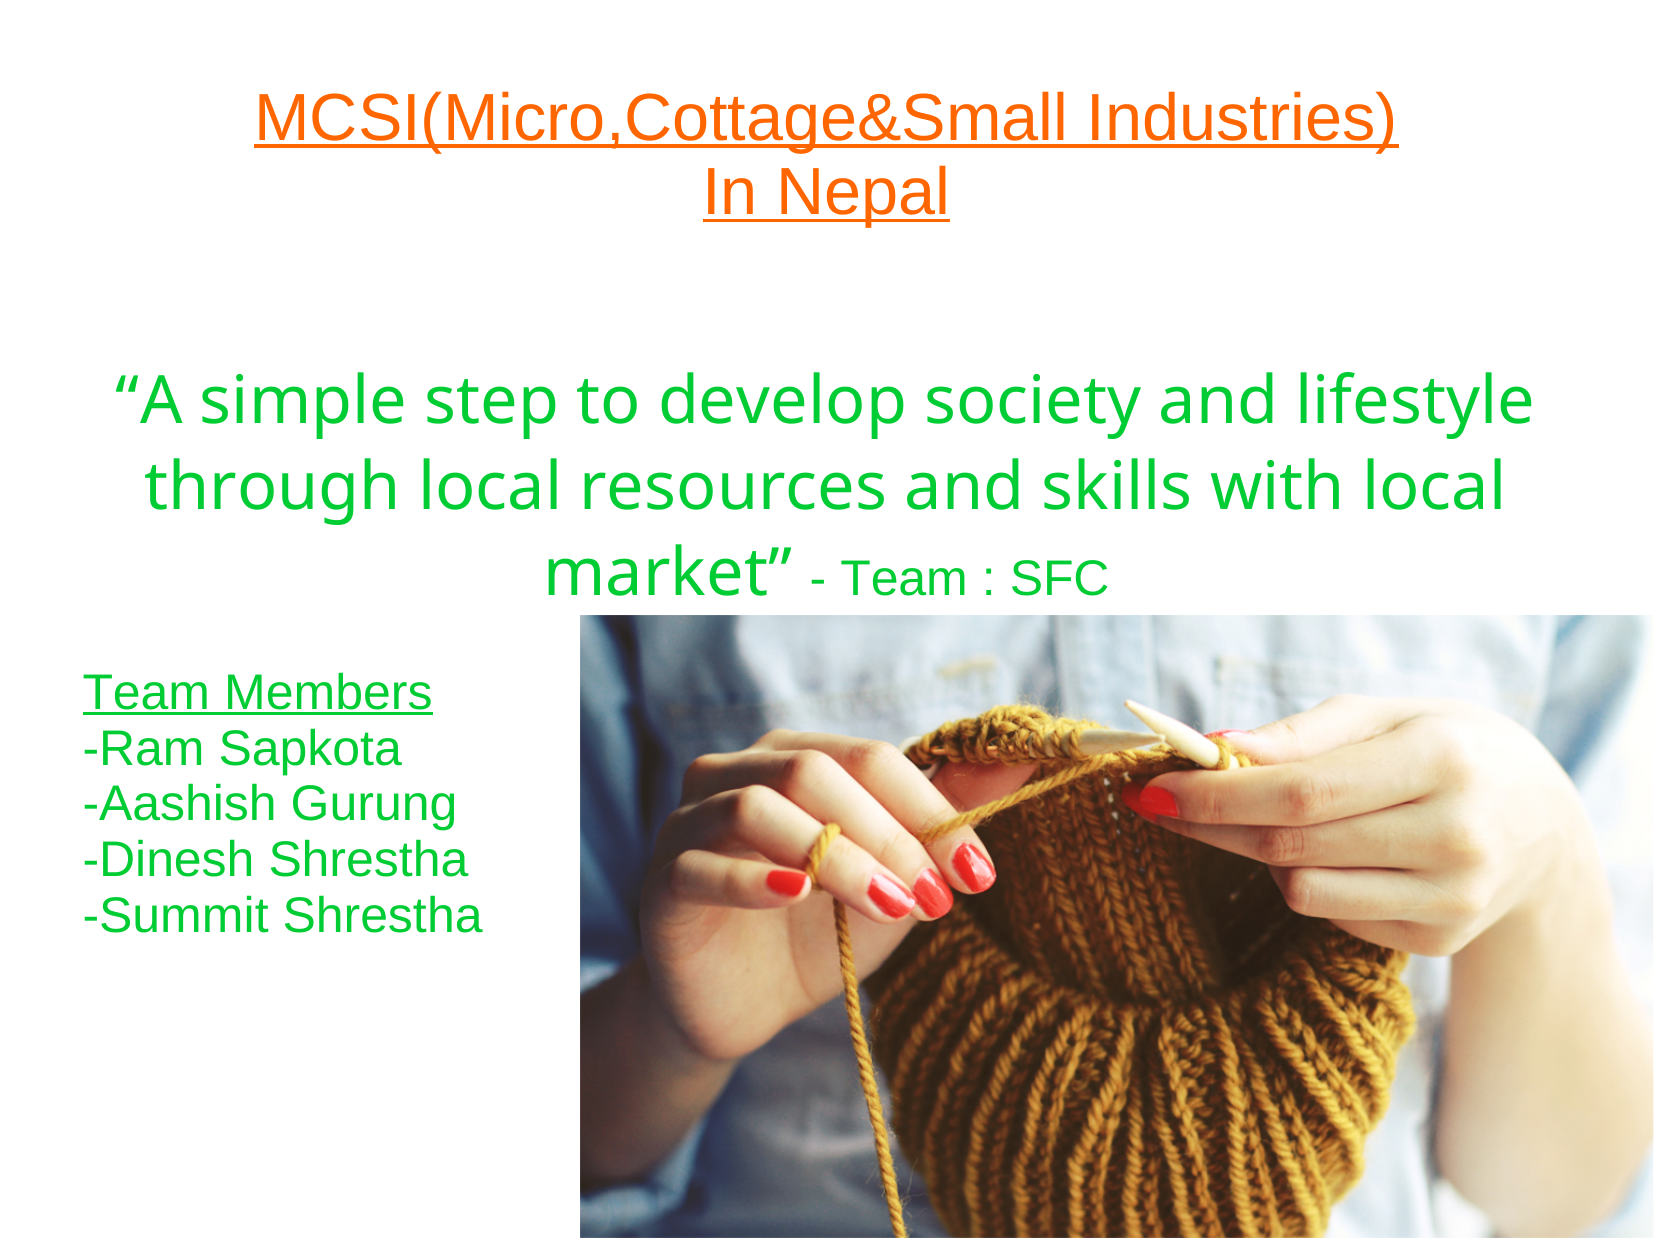

# MCSI(Micro,Cottage&Small Industries) In Nepal
“A simple step to develop society and lifestyle through local resources and skills with local market” - Team : SFC
Team Members
-Ram Sapkota
-Aashish Gurung
-Dinesh Shrestha
-Summit Shrestha